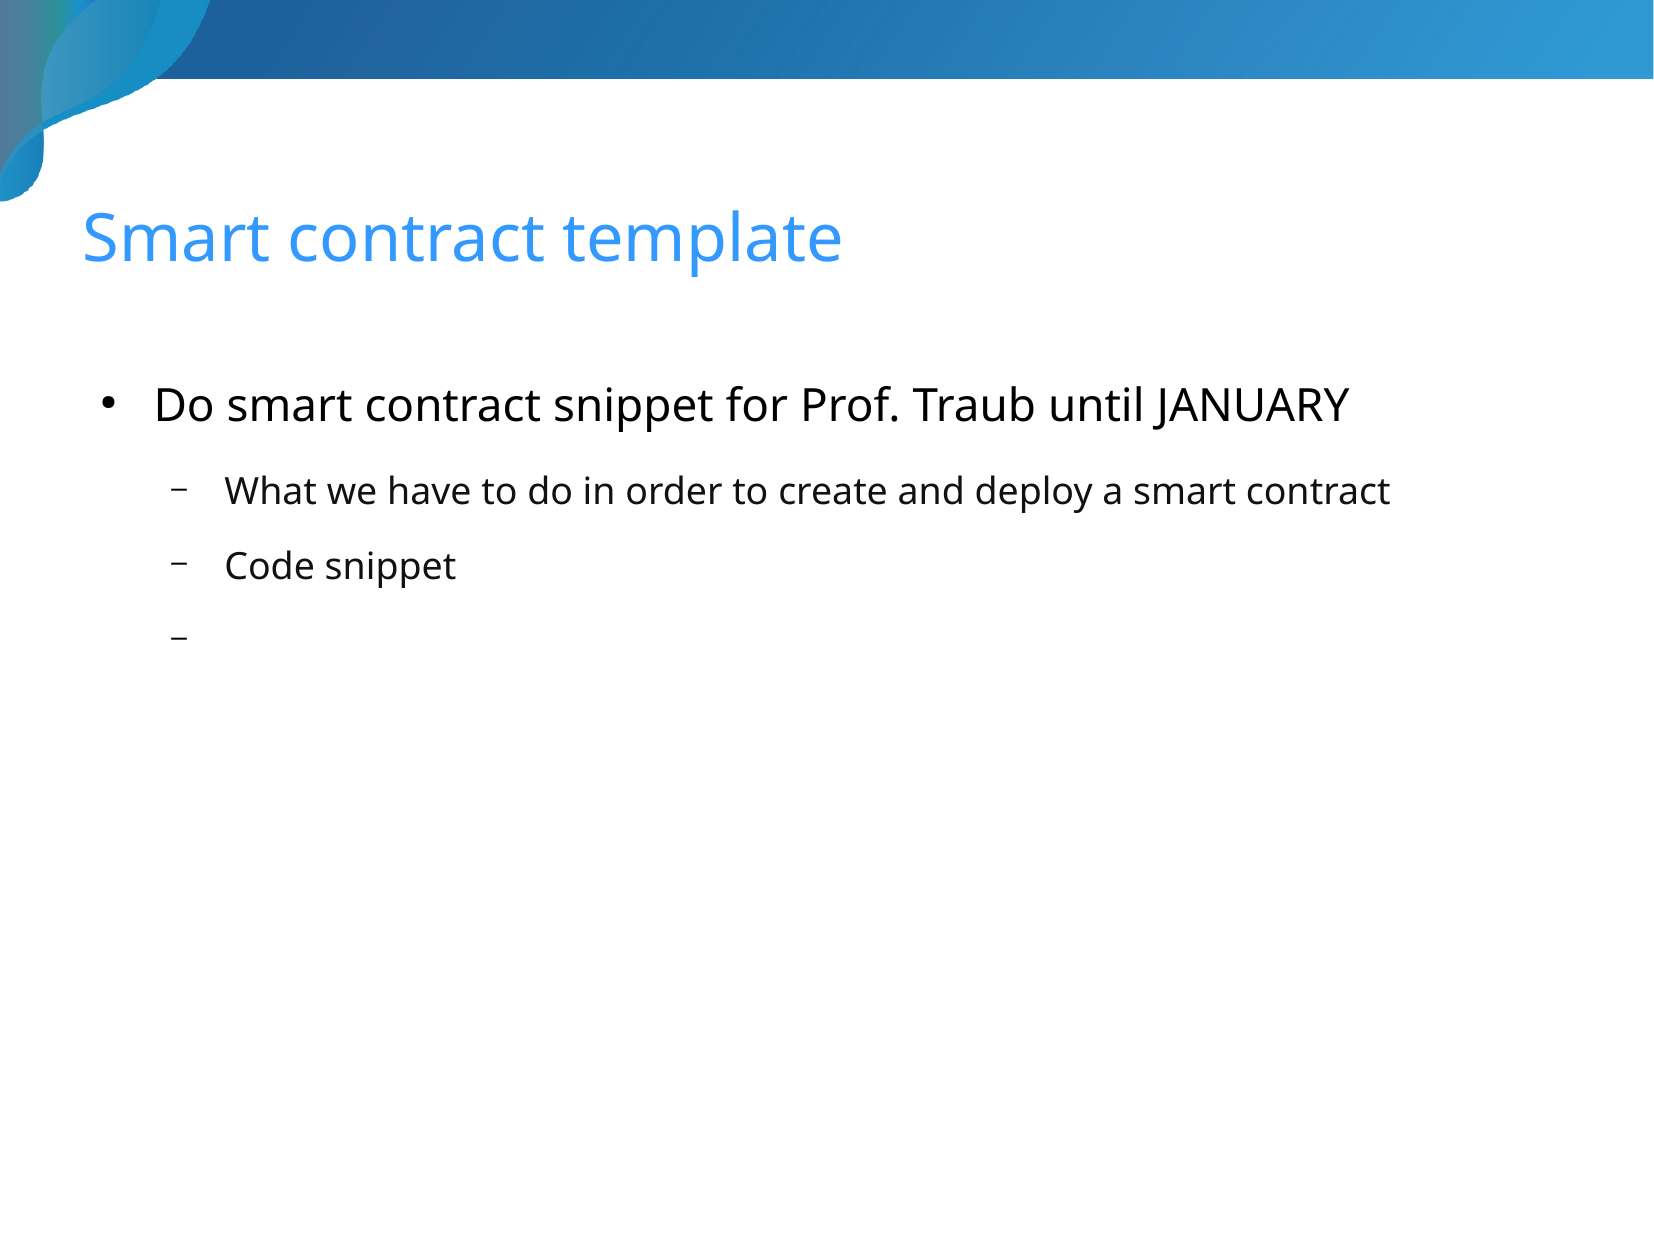

# Smart contract template
Do smart contract snippet for Prof. Traub until JANUARY
What we have to do in order to create and deploy a smart contract
Code snippet